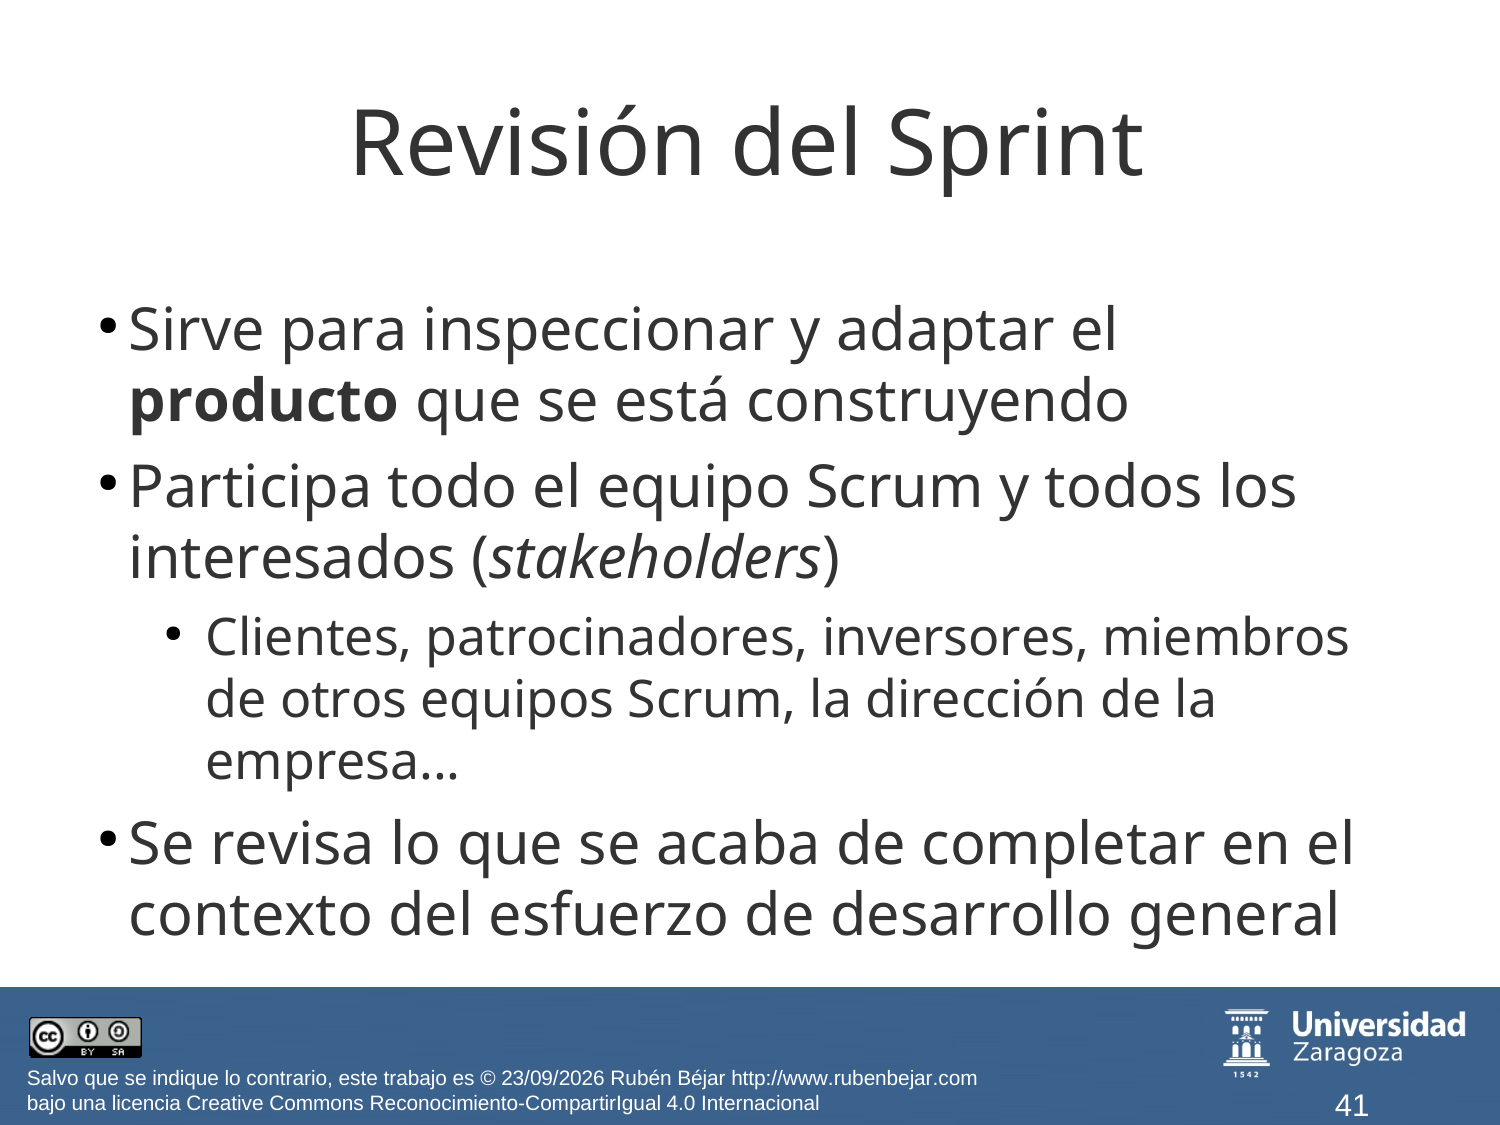

# Revisión del Sprint
Sirve para inspeccionar y adaptar el producto que se está construyendo
Participa todo el equipo Scrum y todos los interesados (stakeholders)
Clientes, patrocinadores, inversores, miembros de otros equipos Scrum, la dirección de la empresa...
Se revisa lo que se acaba de completar en el contexto del esfuerzo de desarrollo general